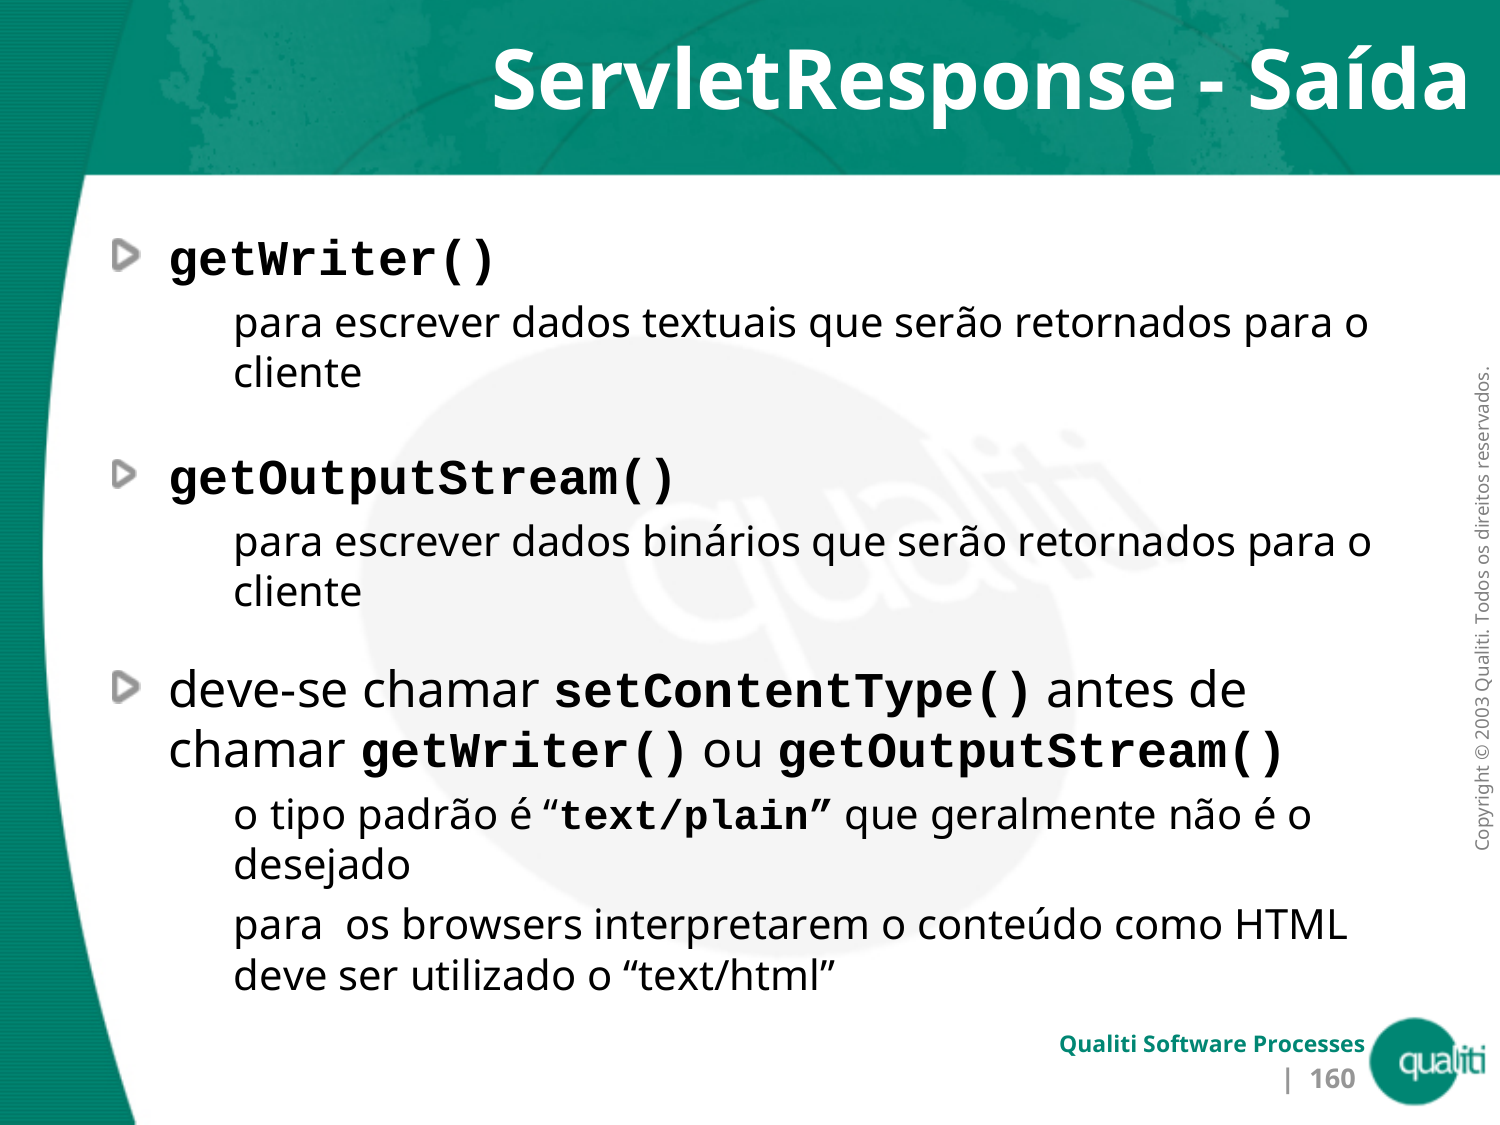

# ServletResponse - Saída
getWriter()‏
para escrever dados textuais que serão retornados para o cliente
getOutputStream()‏
para escrever dados binários que serão retornados para o cliente
deve-se chamar setContentType() antes de chamar getWriter() ou getOutputStream()‏
o tipo padrão é “text/plain” que geralmente não é o desejado
para os browsers interpretarem o conteúdo como HTML deve ser utilizado o “text/html”